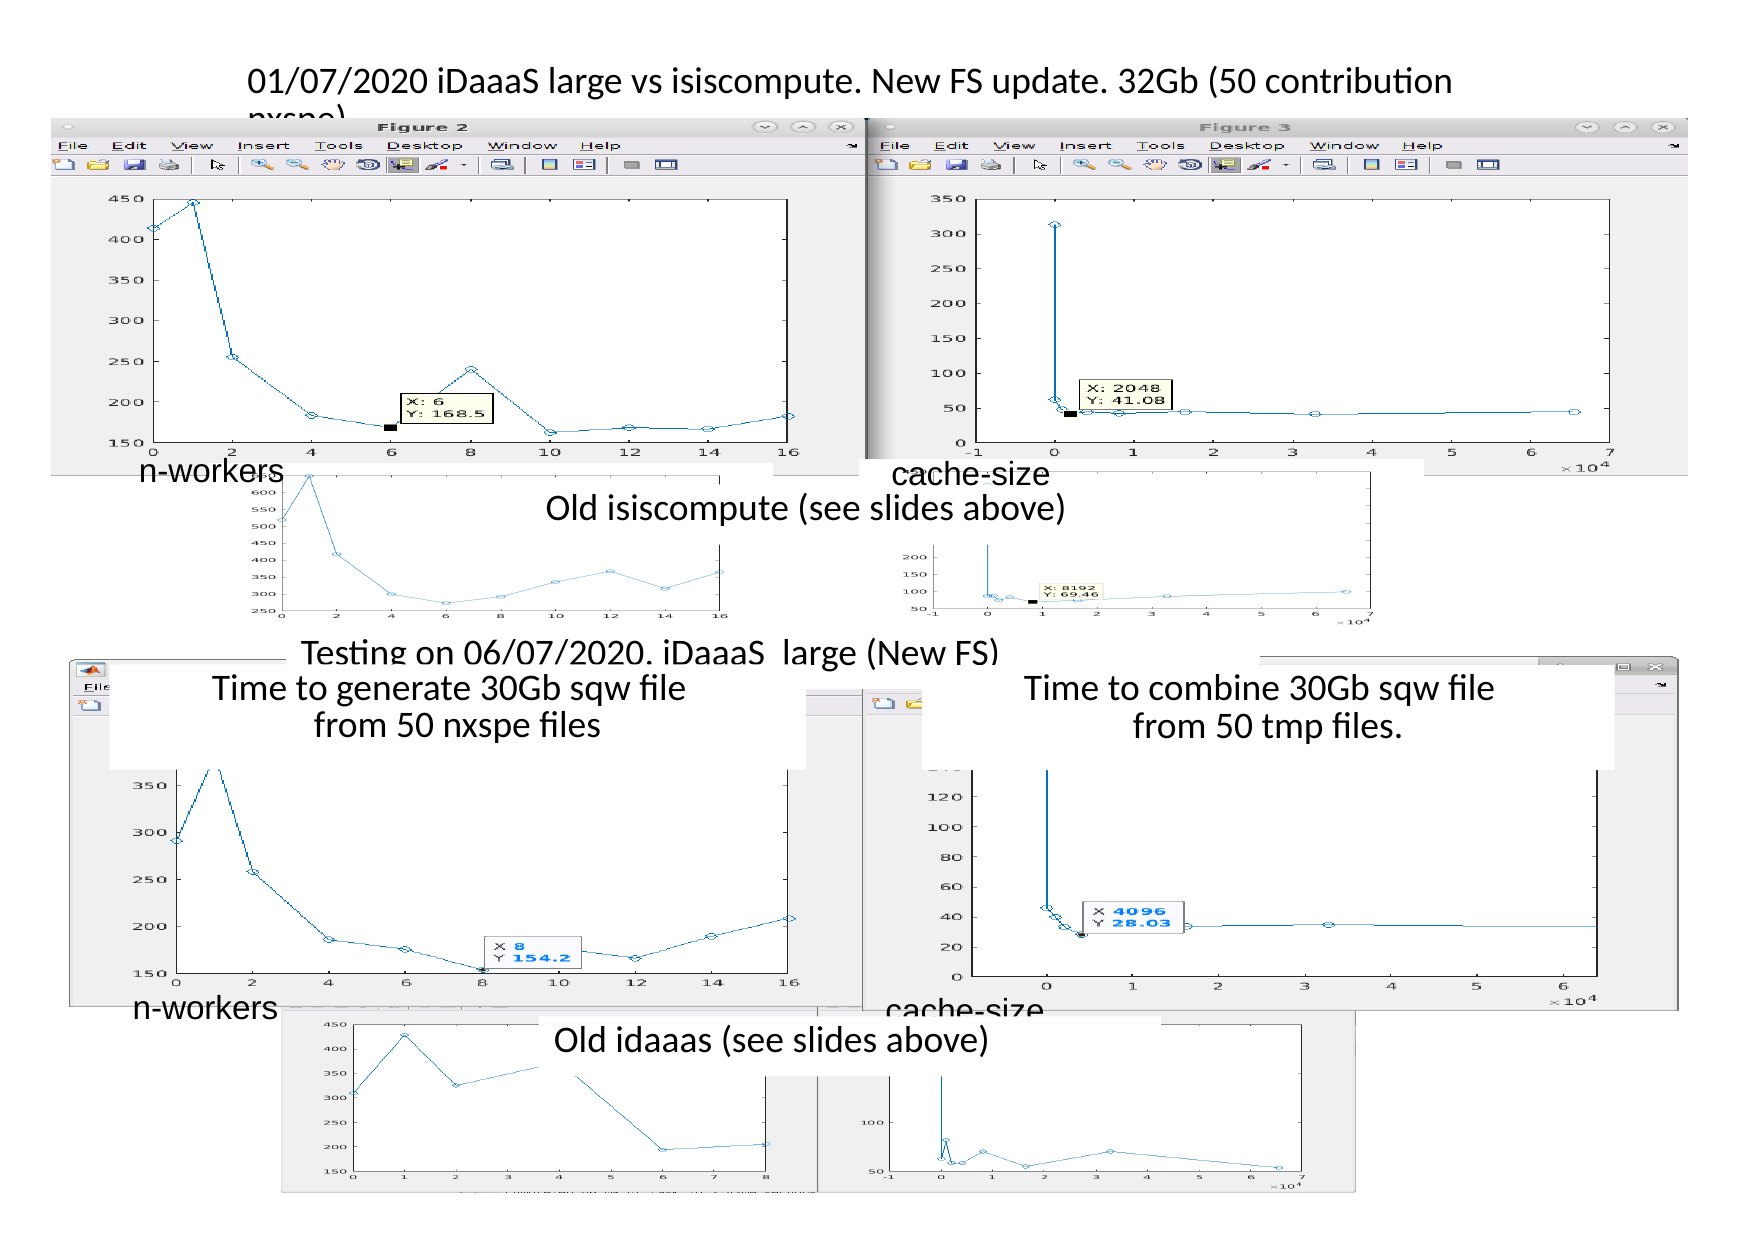

01/07/2020 iDaaaS large vs isiscompute. New FS update. 32Gb (50 contribution nxspe)
n-workers
cache-size
n-workers
cache-size
Old isiscompute (see slides above)
Testing on 06/07/2020. iDaaaS large (New FS)
Time to generate 30Gb sqw file
from 50 nxspe files
Time to combine 30Gb sqw file
from 50 tmp files.
n-workers
cache-size
Old idaaas (see slides above)